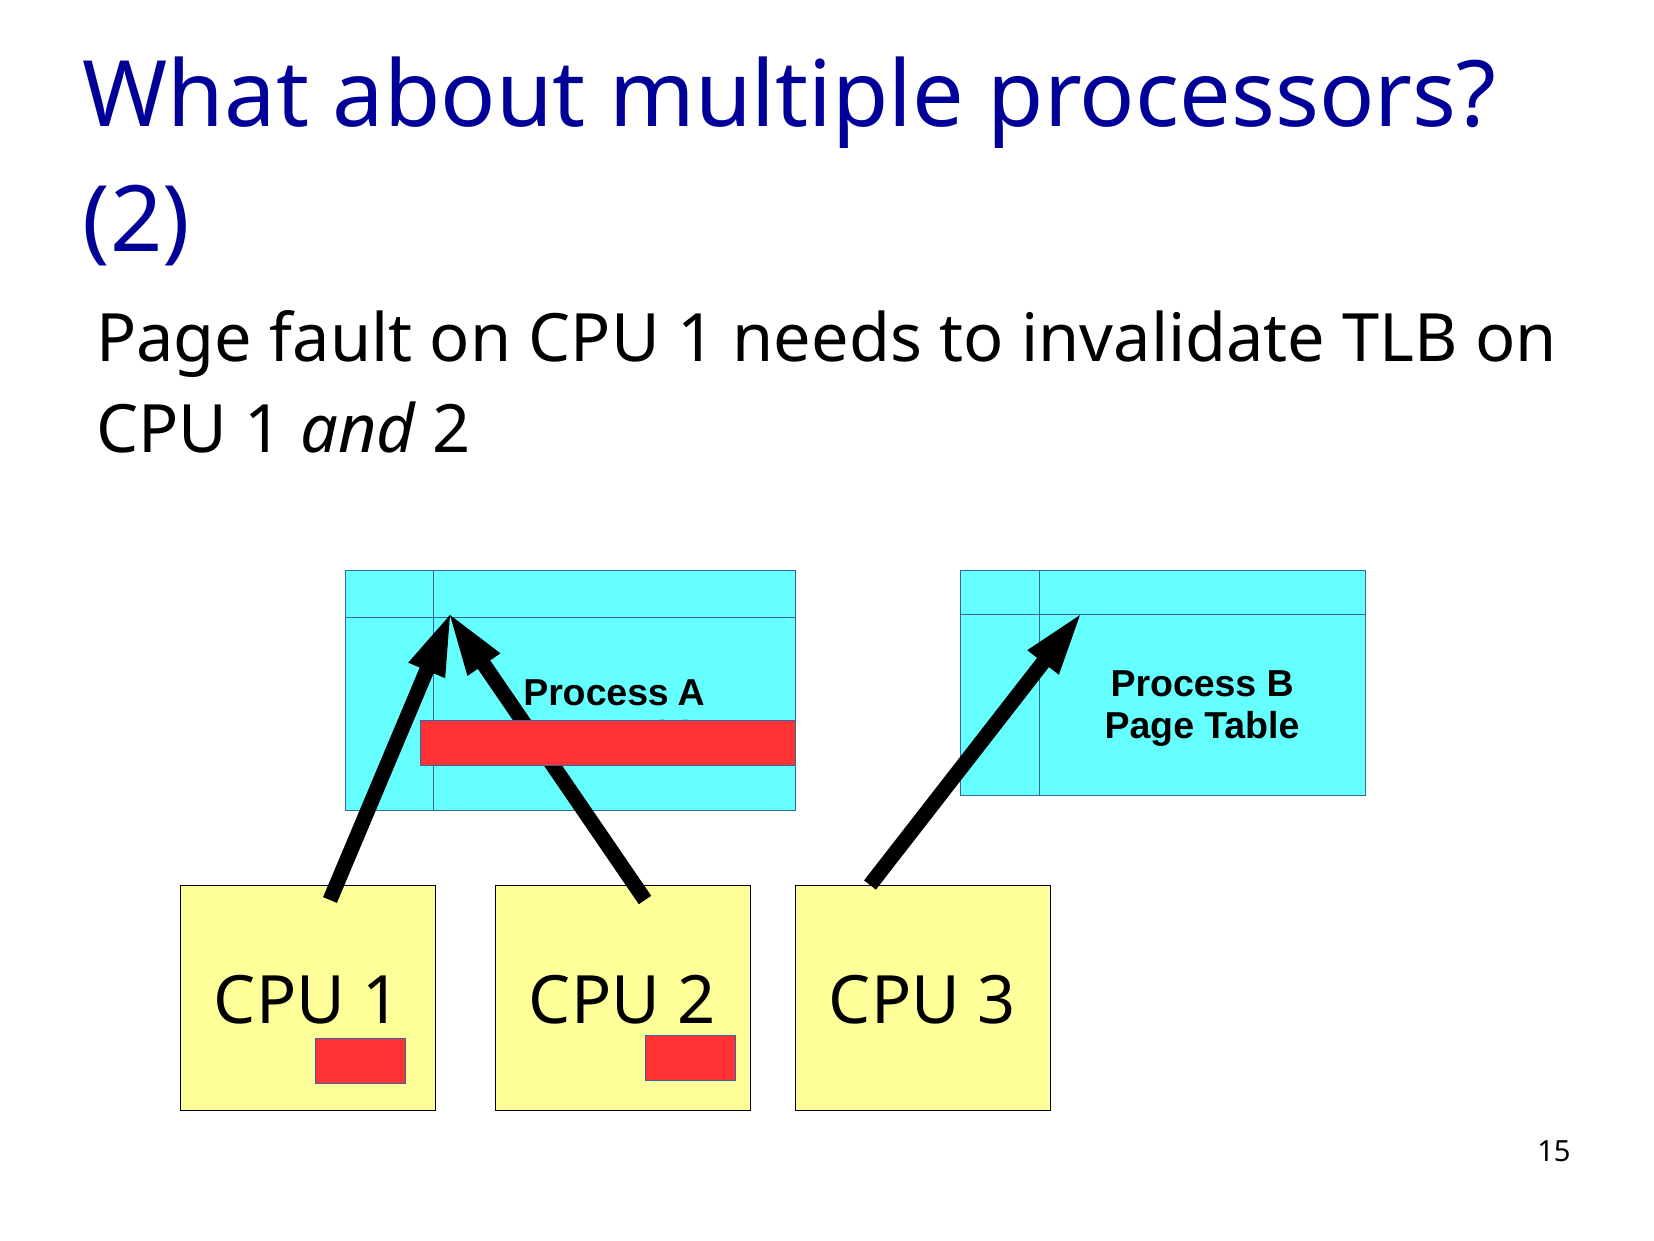

# What about multiple processors? (2)
Page fault on CPU 1 needs to invalidate TLB on CPU 1 and 2
Process A
Page Table
Process B
Page Table
CPU 1
CPU 2
CPU 3
15